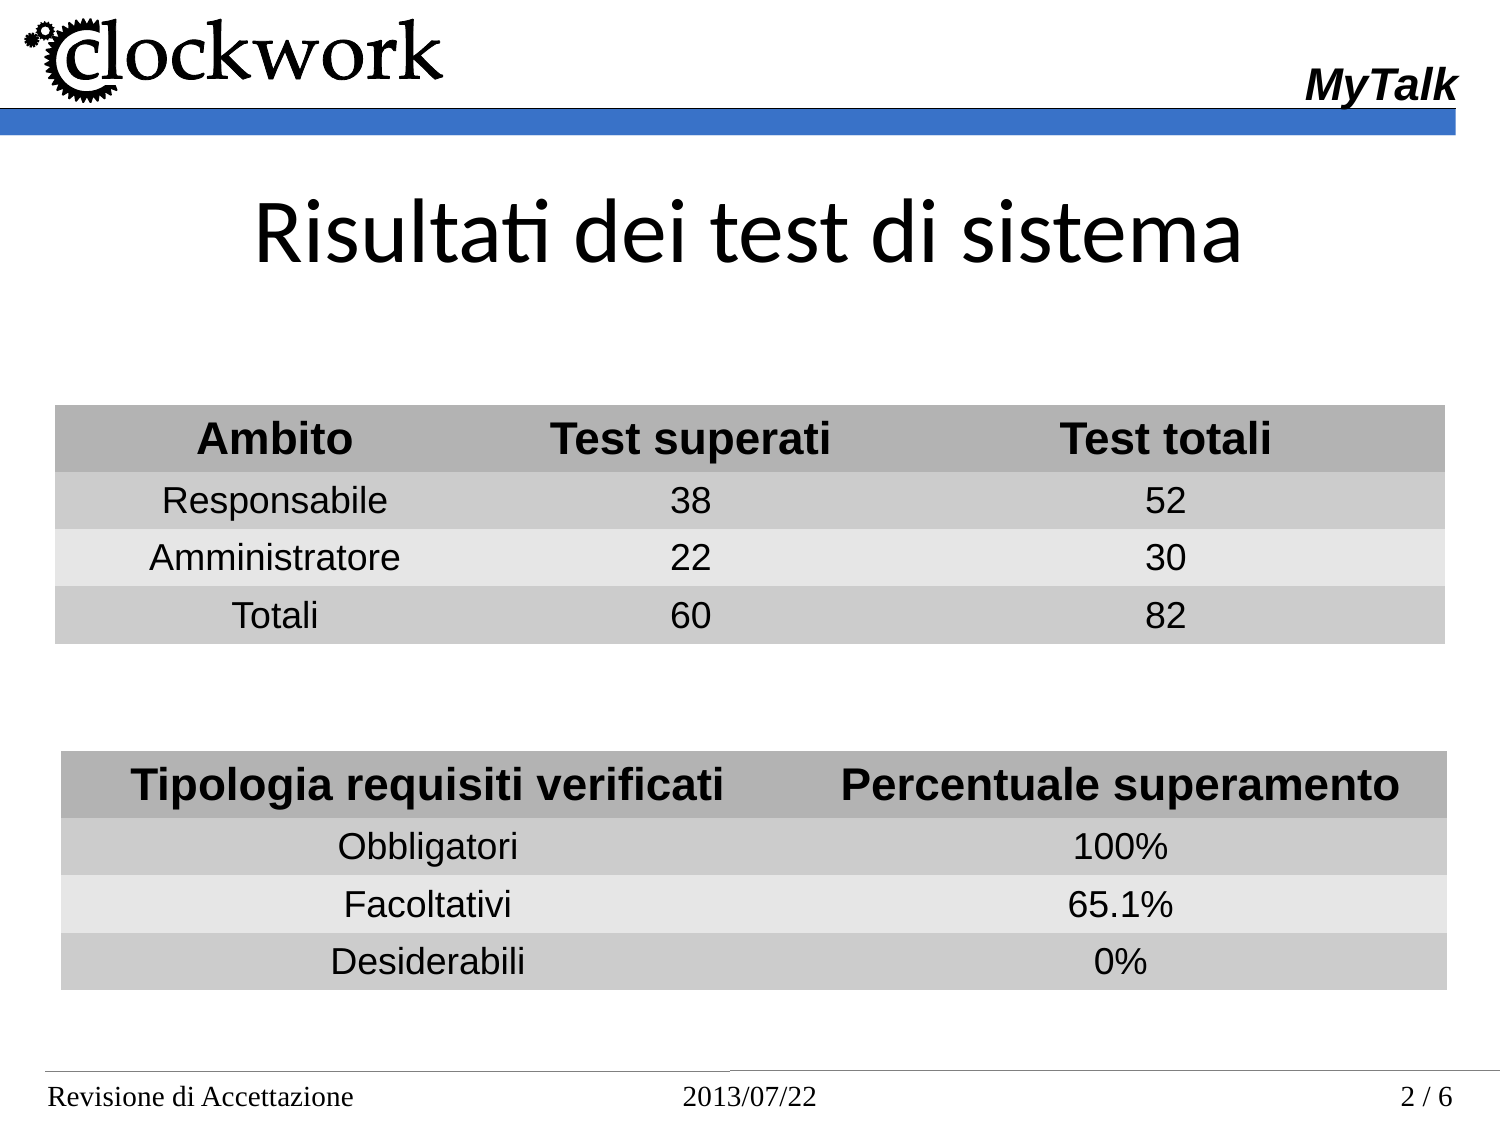

# Risultati dei test di sistema
| Ambito | Test superati | Test totali |
| --- | --- | --- |
| Responsabile | 38 | 52 |
| Amministratore | 22 | 30 |
| Totali | 60 | 82 |
| Tipologia requisiti verificati | Percentuale superamento |
| --- | --- |
| Obbligatori | 100% |
| Facoltativi | 65.1% |
| Desiderabili | 0% |
Revisione di Accettazione
2013/07/22
2